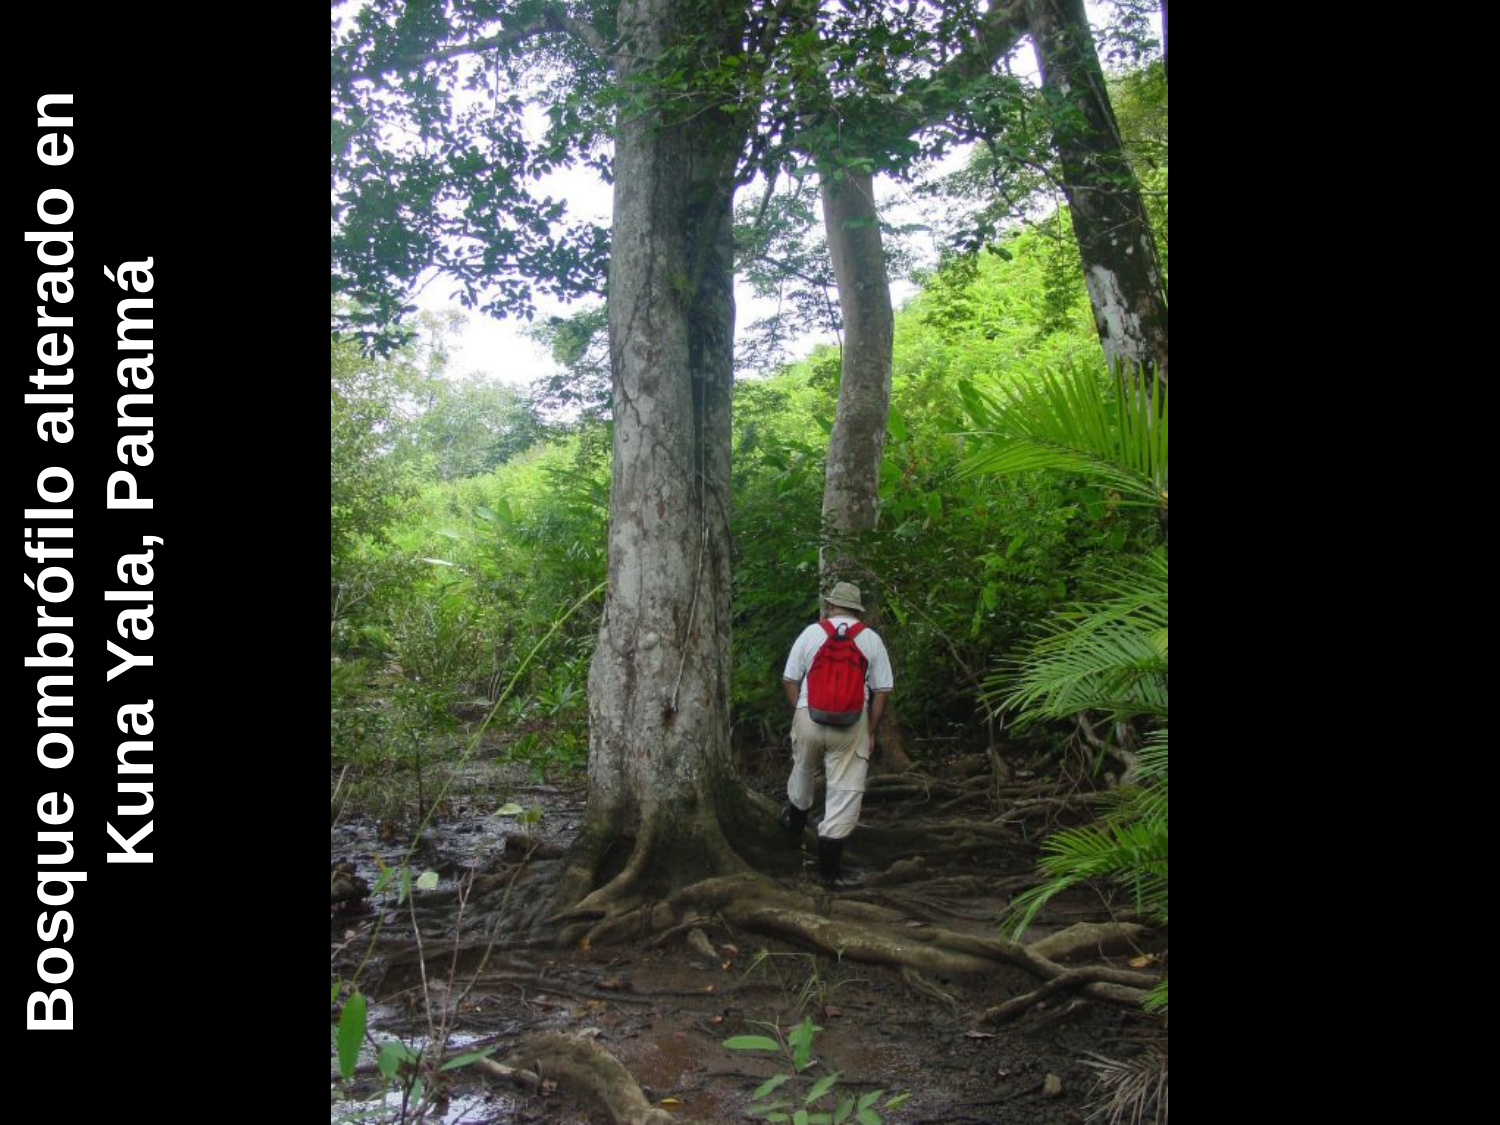

Bosque ombrófilo alterado en Kuna Yala, Panamá